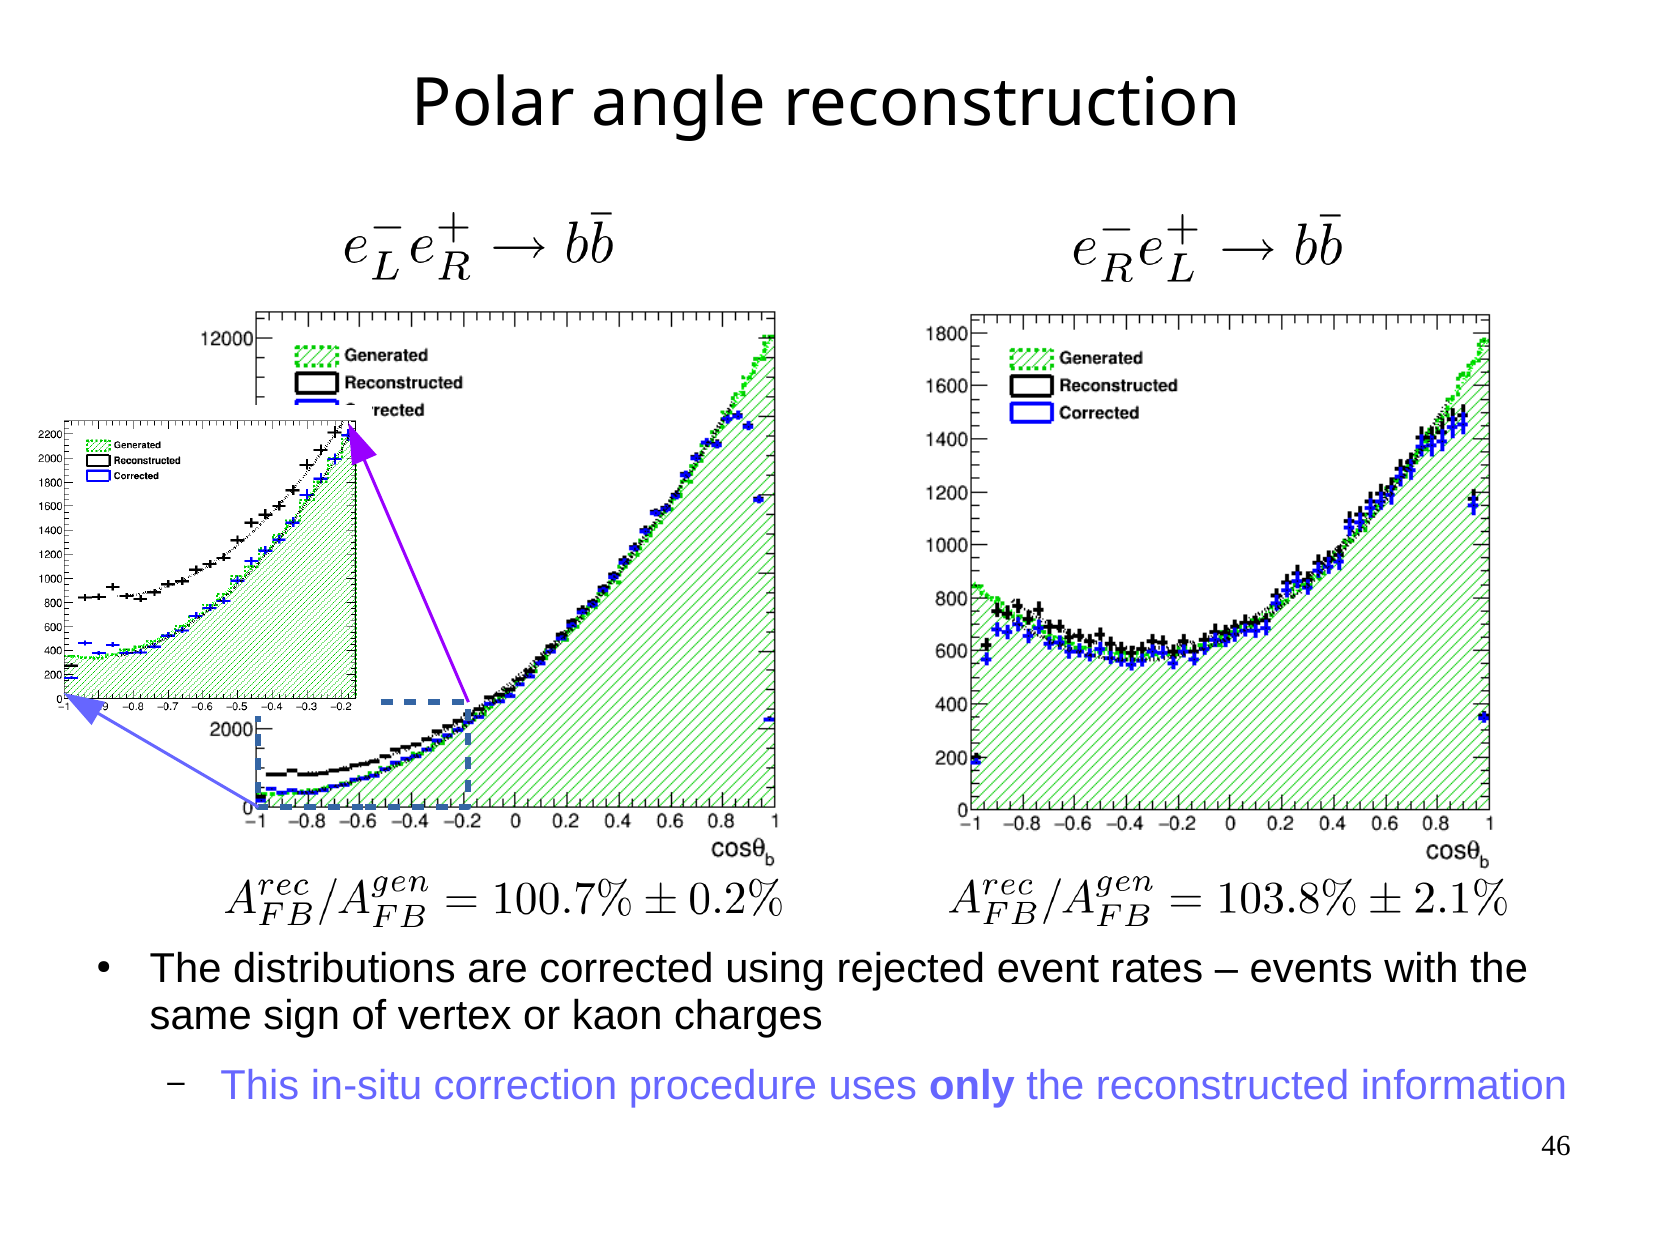

# Polar angle reconstruction
The distributions are corrected using rejected event rates – events with the same sign of vertex or kaon charges
This in-situ correction procedure uses only the reconstructed information
46